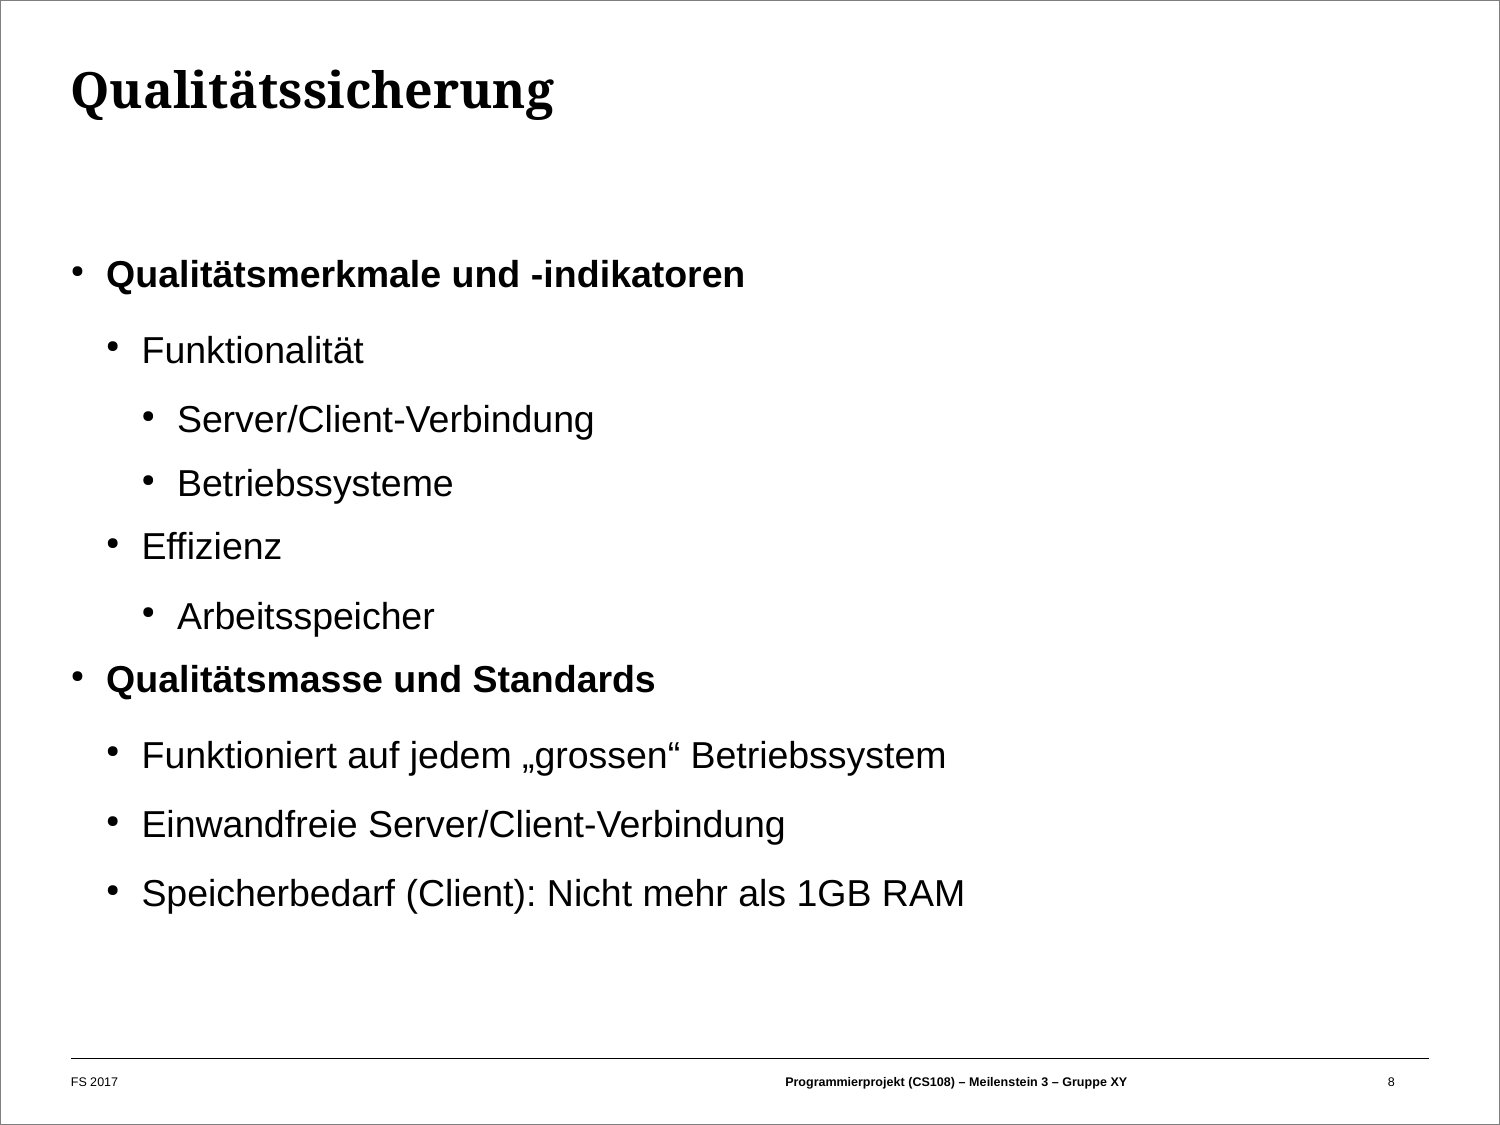

# Qualitätssicherung
Qualitätsmerkmale und -indikatoren
Funktionalität
Server/Client-Verbindung
Betriebssysteme
Effizienz
Arbeitsspeicher
Qualitätsmasse und Standards
Funktioniert auf jedem „grossen“ Betriebssystem
Einwandfreie Server/Client-Verbindung
Speicherbedarf (Client): Nicht mehr als 1GB RAM
FS 2017
Programmierprojekt (CS108) – Meilenstein 3 – Gruppe XY